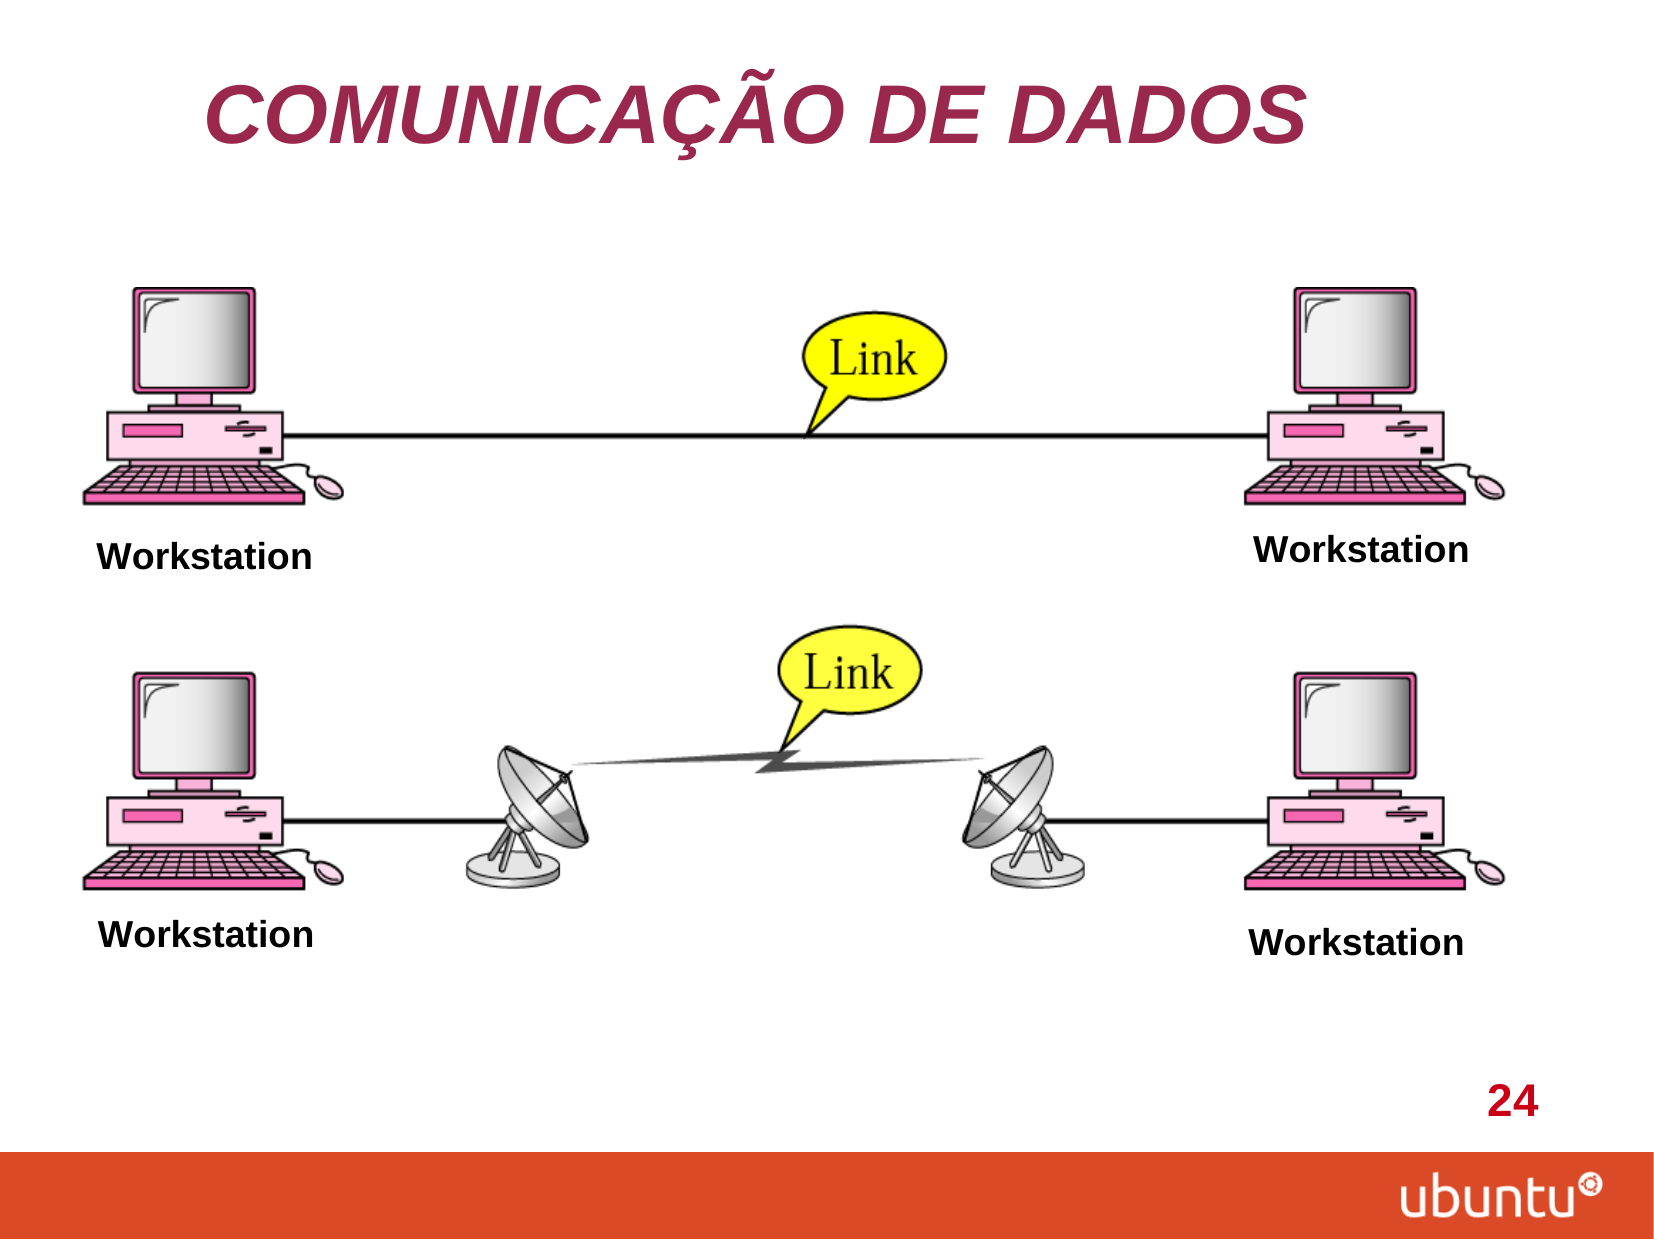

# COMUNICAÇÃO DE DADOS
Workstation
Workstation
Workstation
Workstation
Workstation